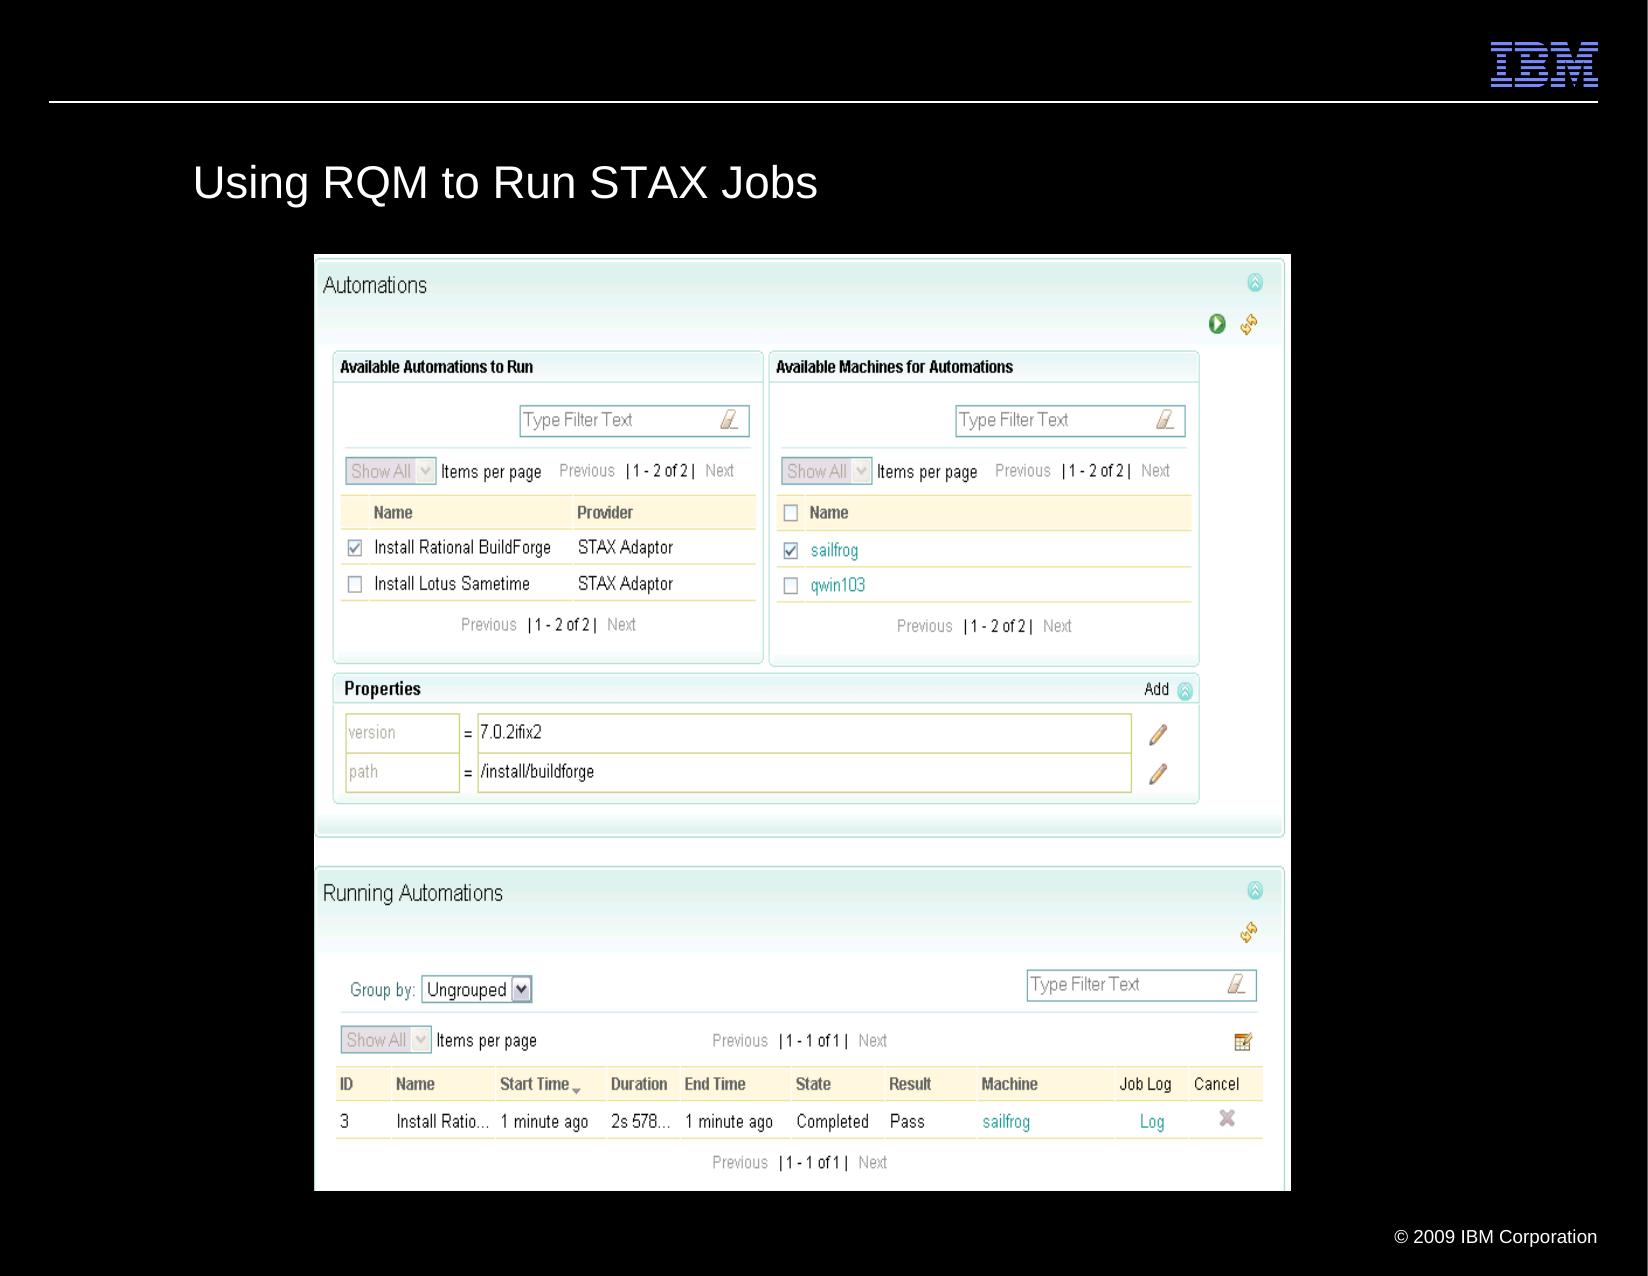

Using RQM to Run STAX Jobs
#